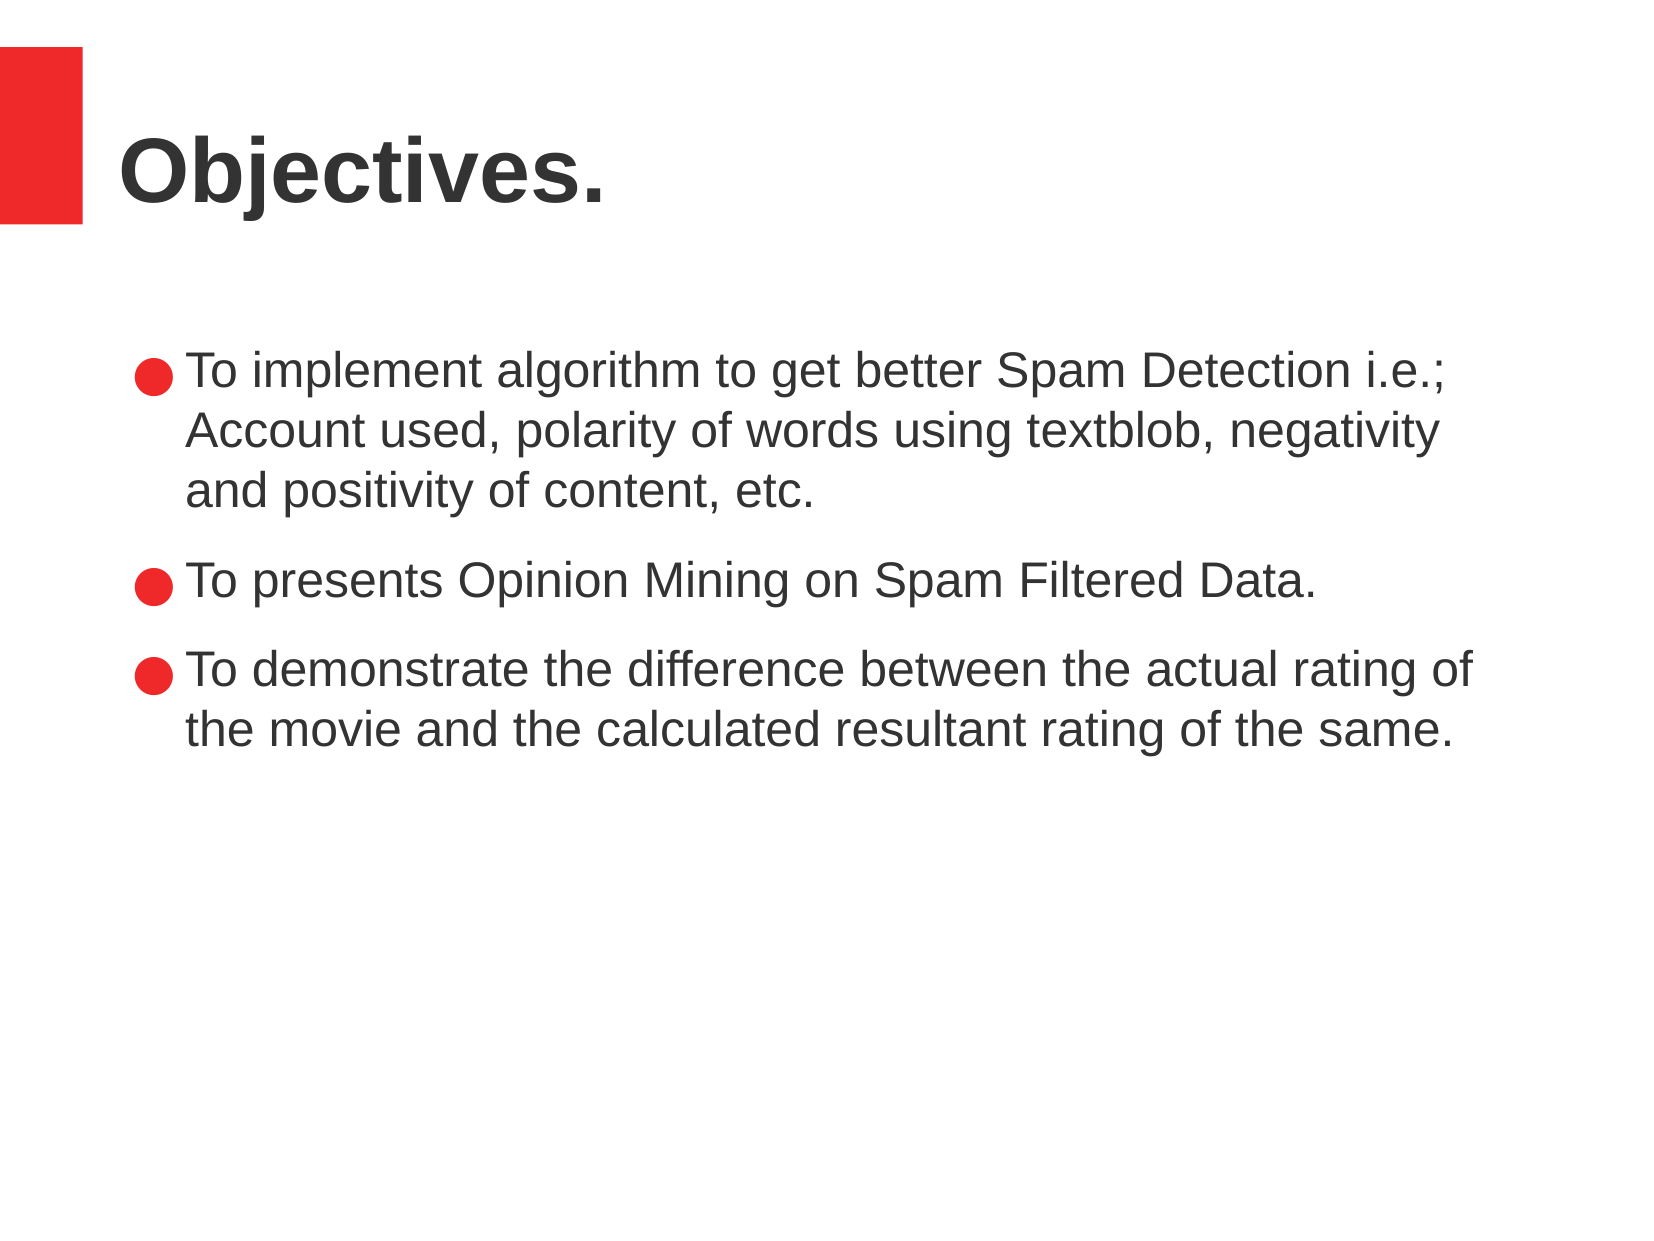

Objectives.
To implement algorithm to get better Spam Detection i.e.; Account used, polarity of words using textblob, negativity and positivity of content, etc.
To presents Opinion Mining on Spam Filtered Data.
To demonstrate the difference between the actual rating of the movie and the calculated resultant rating of the same.